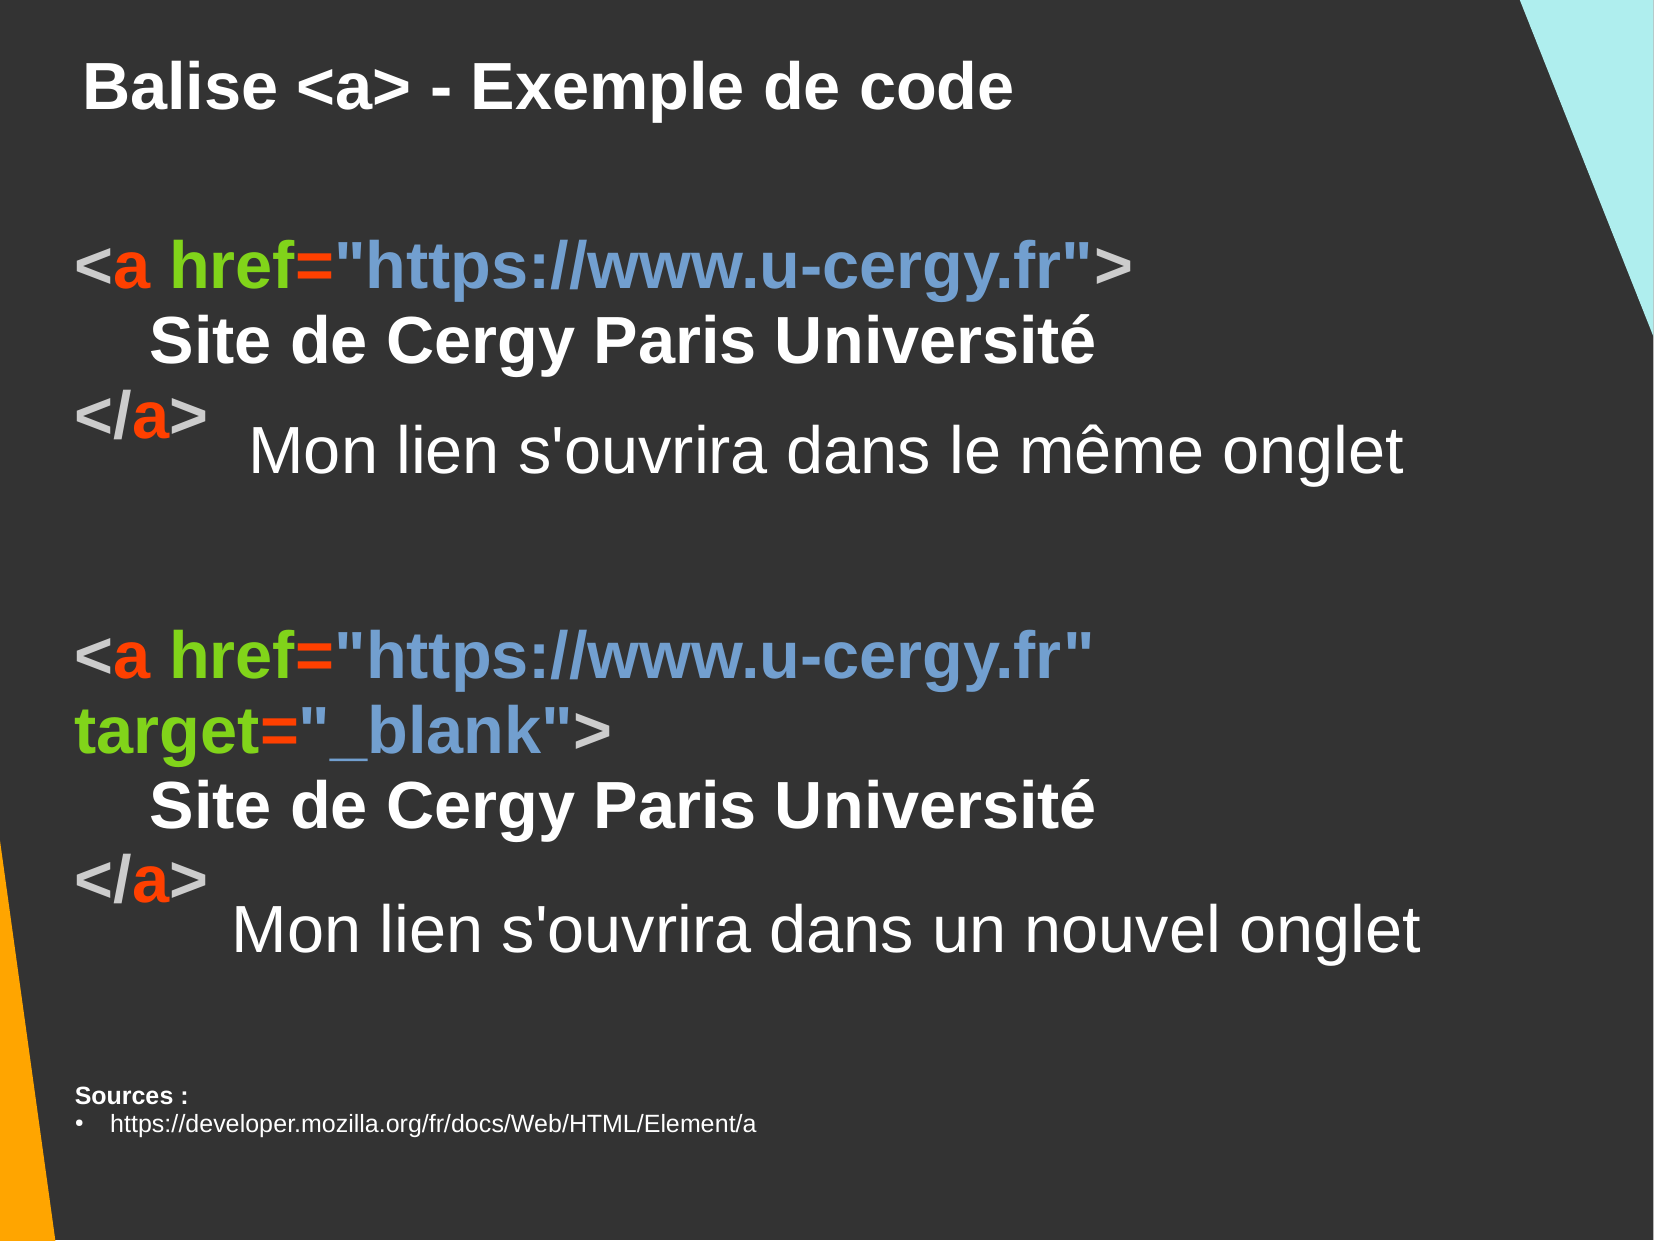

# Balise <a> - Exemple de code
<a href="https://www.u-cergy.fr">
	Site de Cergy Paris Université
</a>
Mon lien s'ouvrira dans le même onglet
<a href="https://www.u-cergy.fr" target="_blank">
	Site de Cergy Paris Université
</a>
Mon lien s'ouvrira dans un nouvel onglet
Sources :
https://developer.mozilla.org/fr/docs/Web/HTML/Element/a